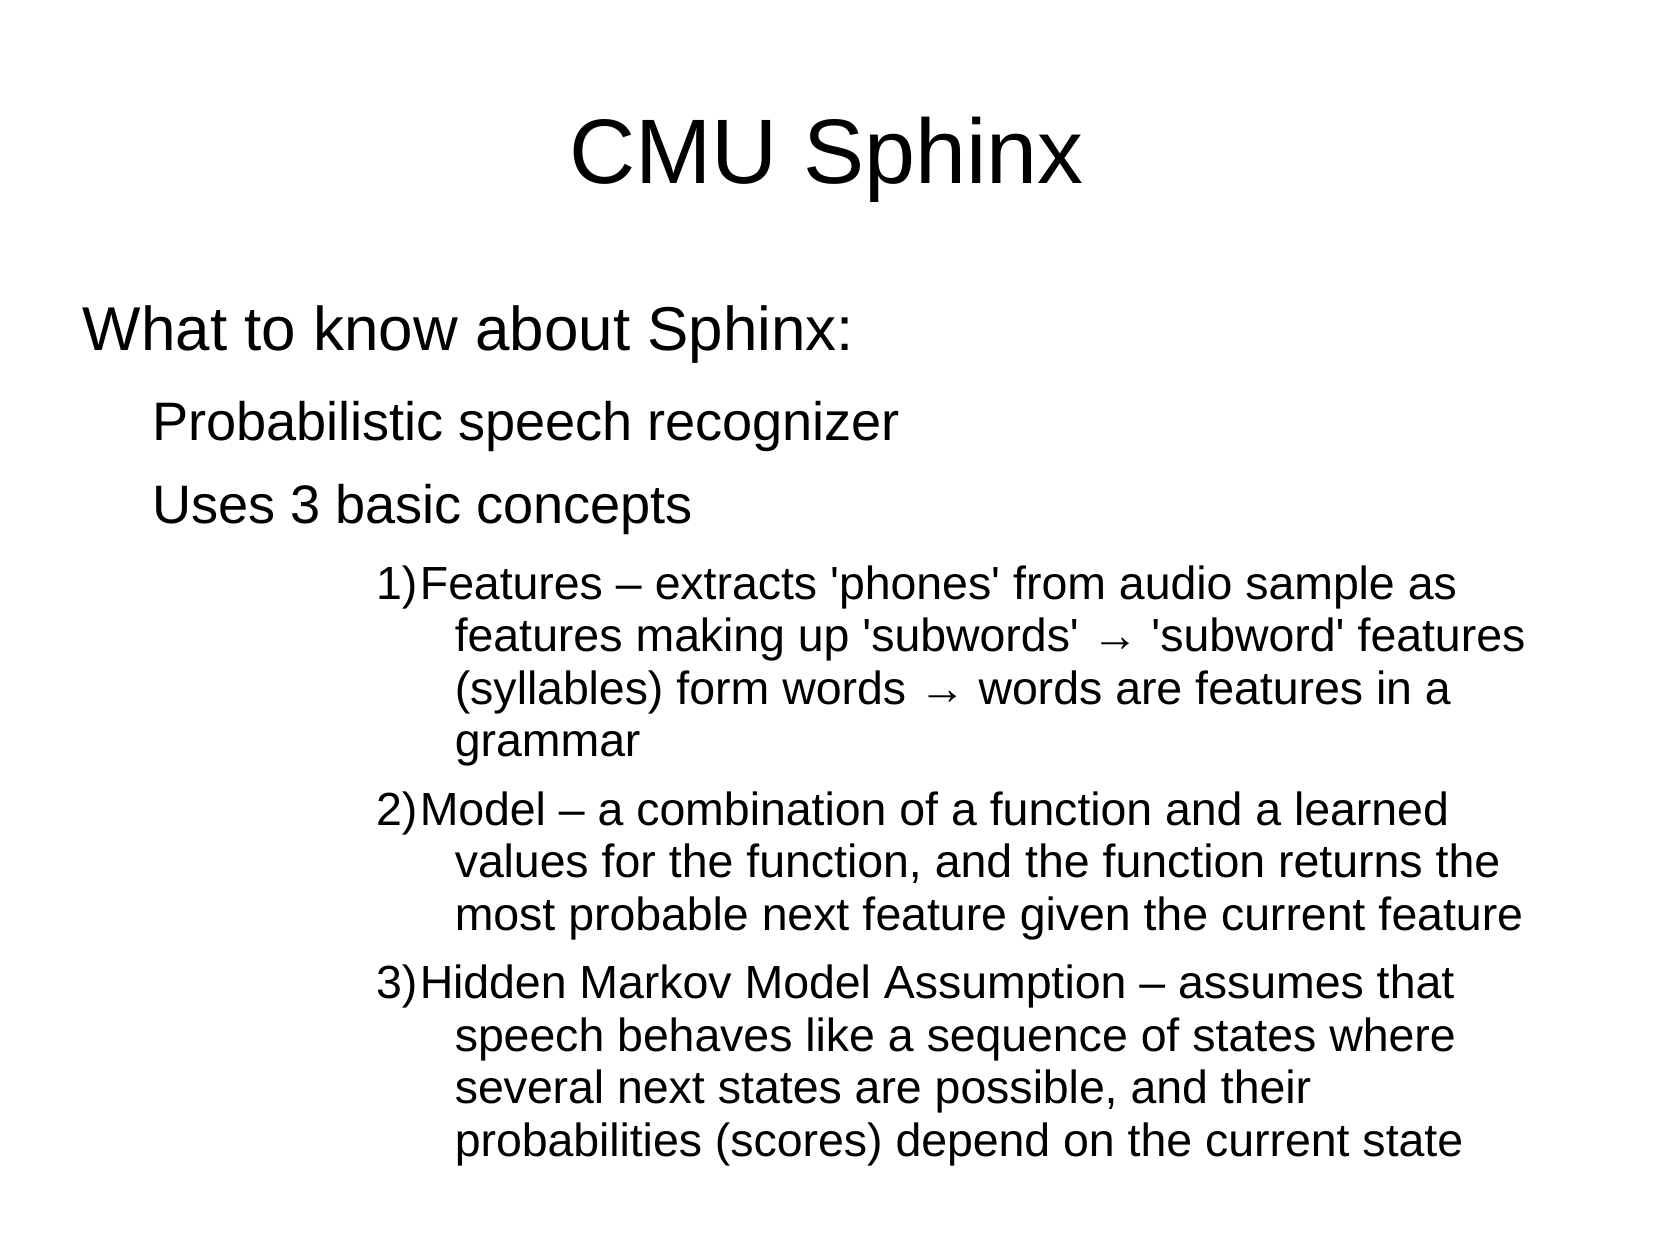

# CMU Sphinx
What to know about Sphinx:
Probabilistic speech recognizer
Uses 3 basic concepts
Features – extracts 'phones' from audio sample as features making up 'subwords' → 'subword' features (syllables) form words → words are features in a grammar
Model – a combination of a function and a learned values for the function, and the function returns the most probable next feature given the current feature
Hidden Markov Model Assumption – assumes that speech behaves like a sequence of states where several next states are possible, and their probabilities (scores) depend on the current state